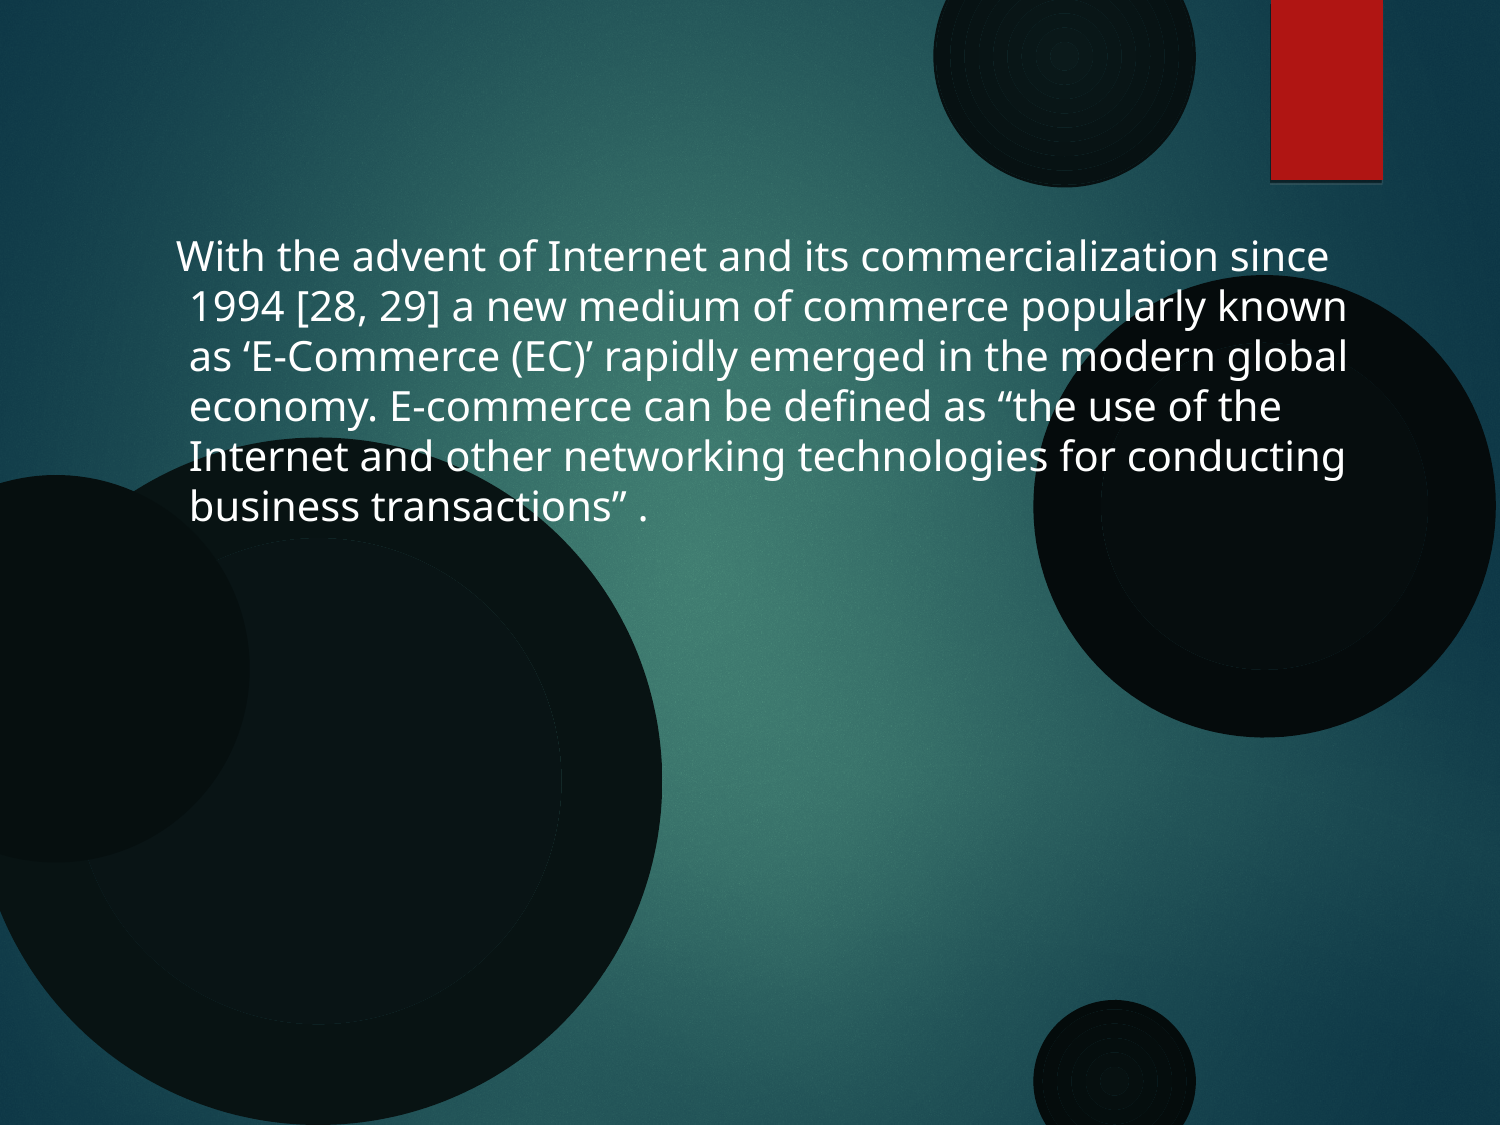

# With the advent of Internet and its commercialization since 1994 [28, 29] a new medium of commerce popularly known as ‘E-Commerce (EC)’ rapidly emerged in the modern global economy. E-commerce can be defined as “the use of the Internet and other networking technologies for conducting business transactions” .